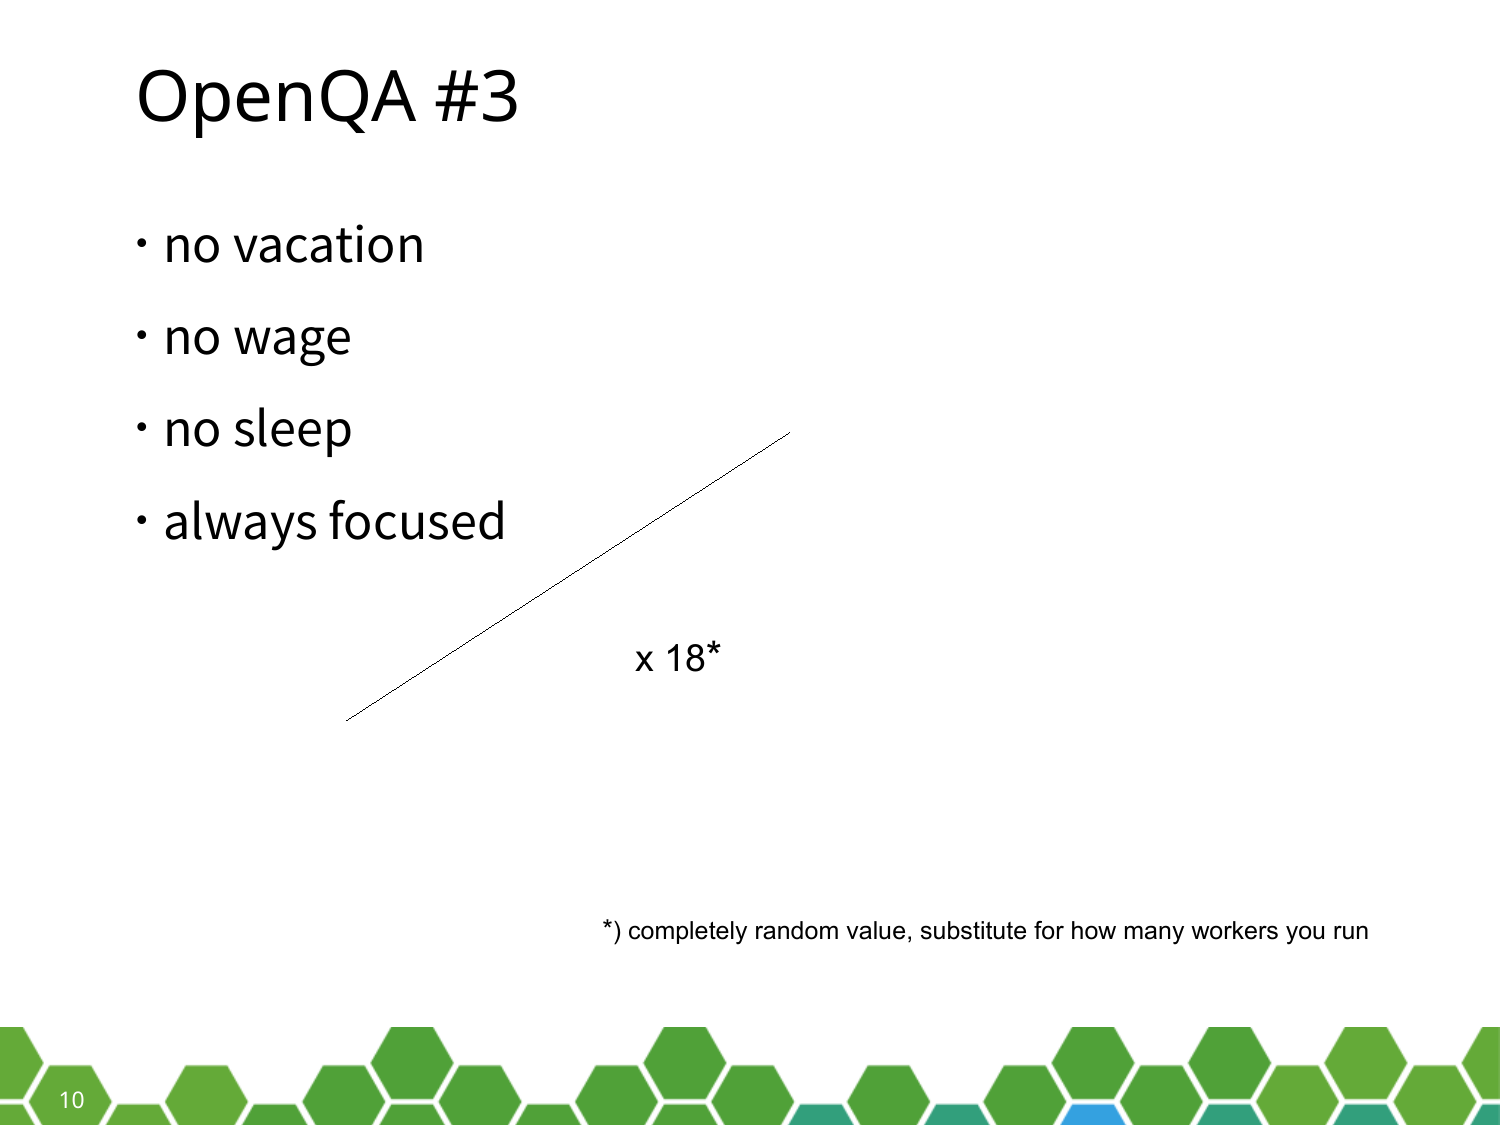

# OpenQA #3
no vacation
no wage
no sleep
always focused
x 18*
*) completely random value, substitute for how many workers you run